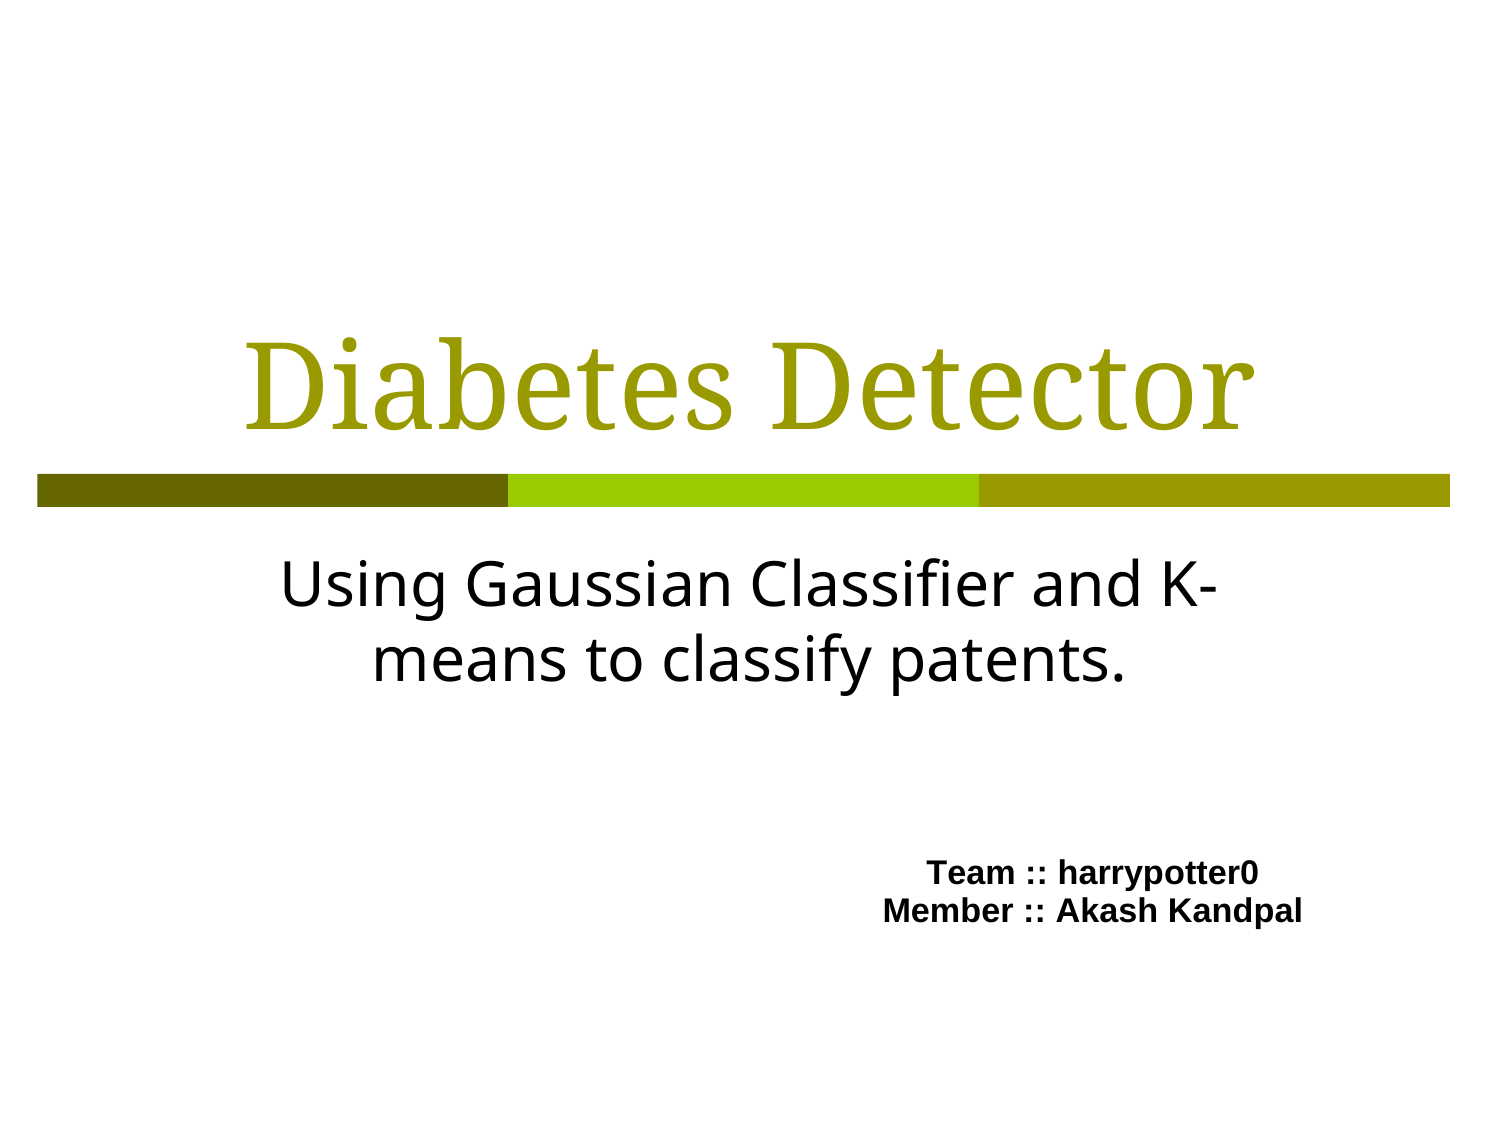

# Diabetes Detector
Using Gaussian Classifier and K-means to classify patents.
Team :: harrypotter0
Member :: Akash Kandpal